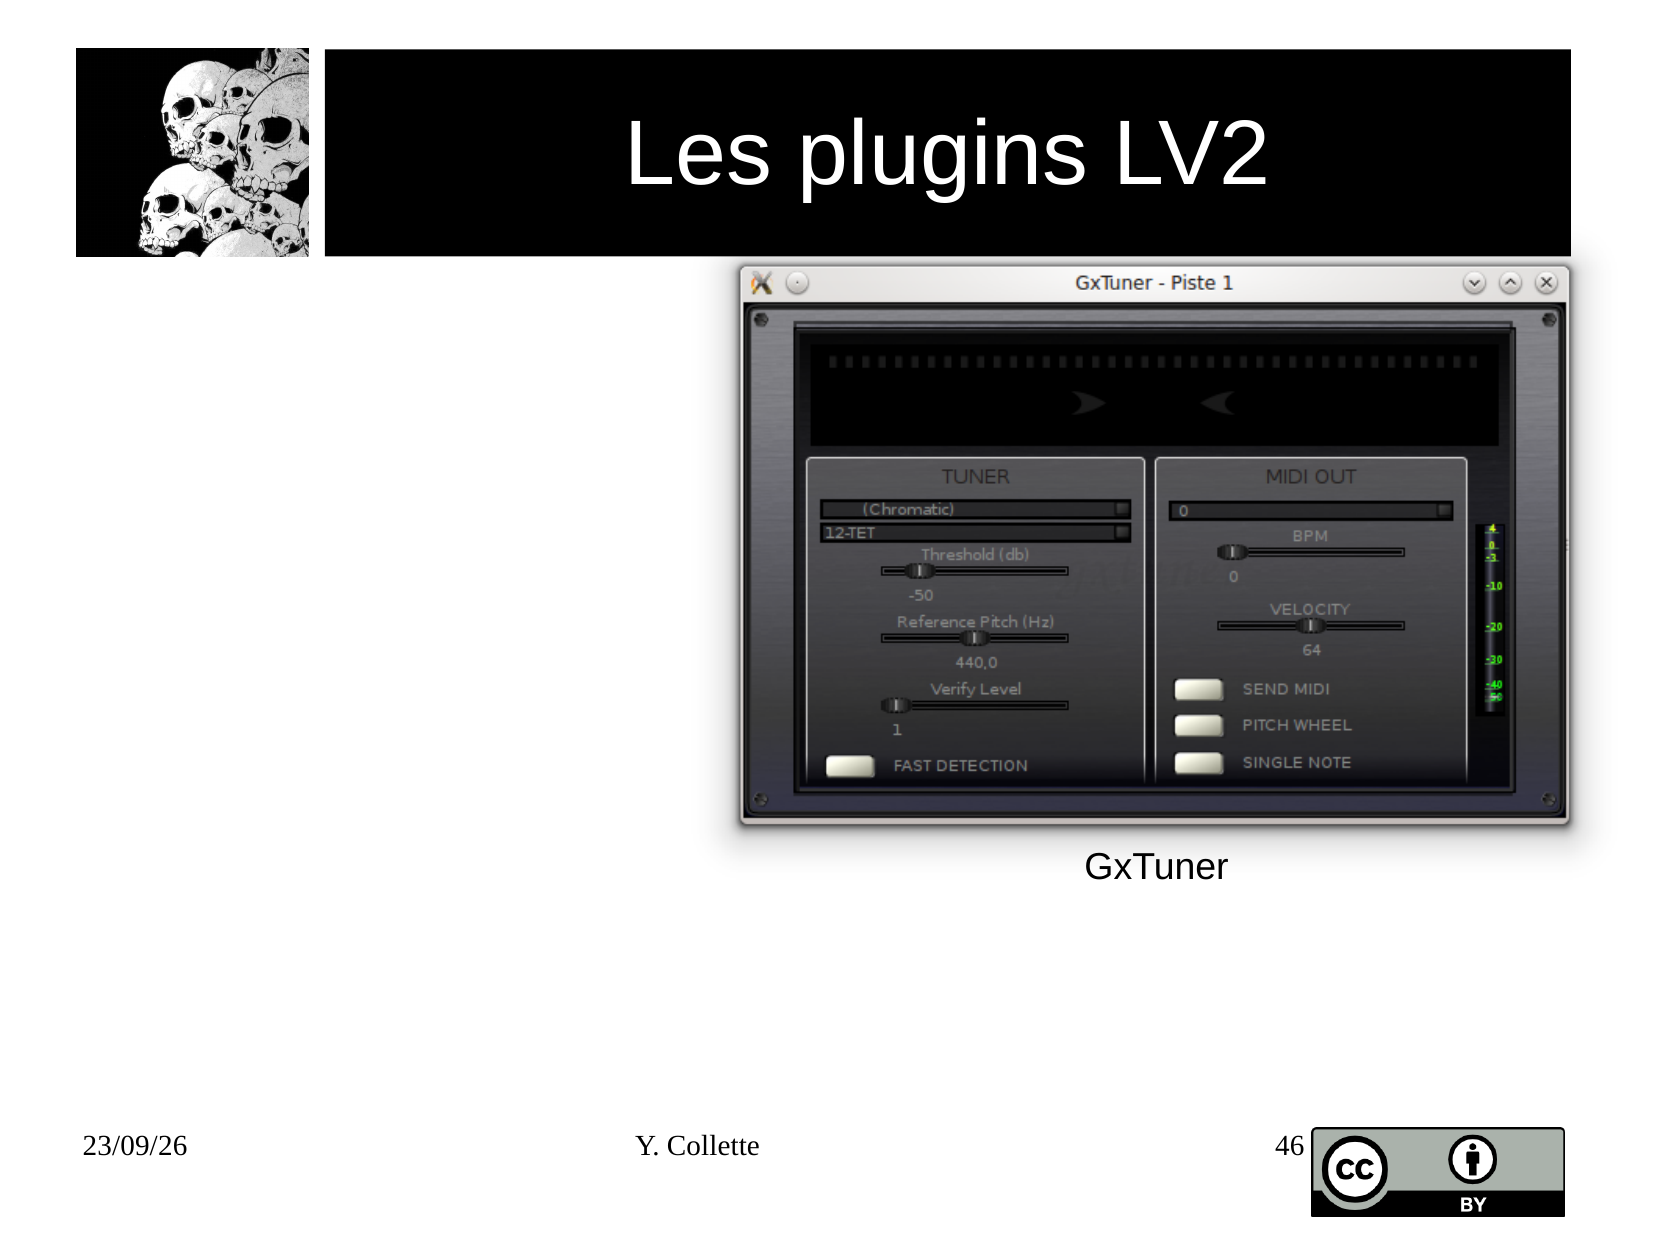

# Les plugins LV2
GxTuner
Y. Collette
46